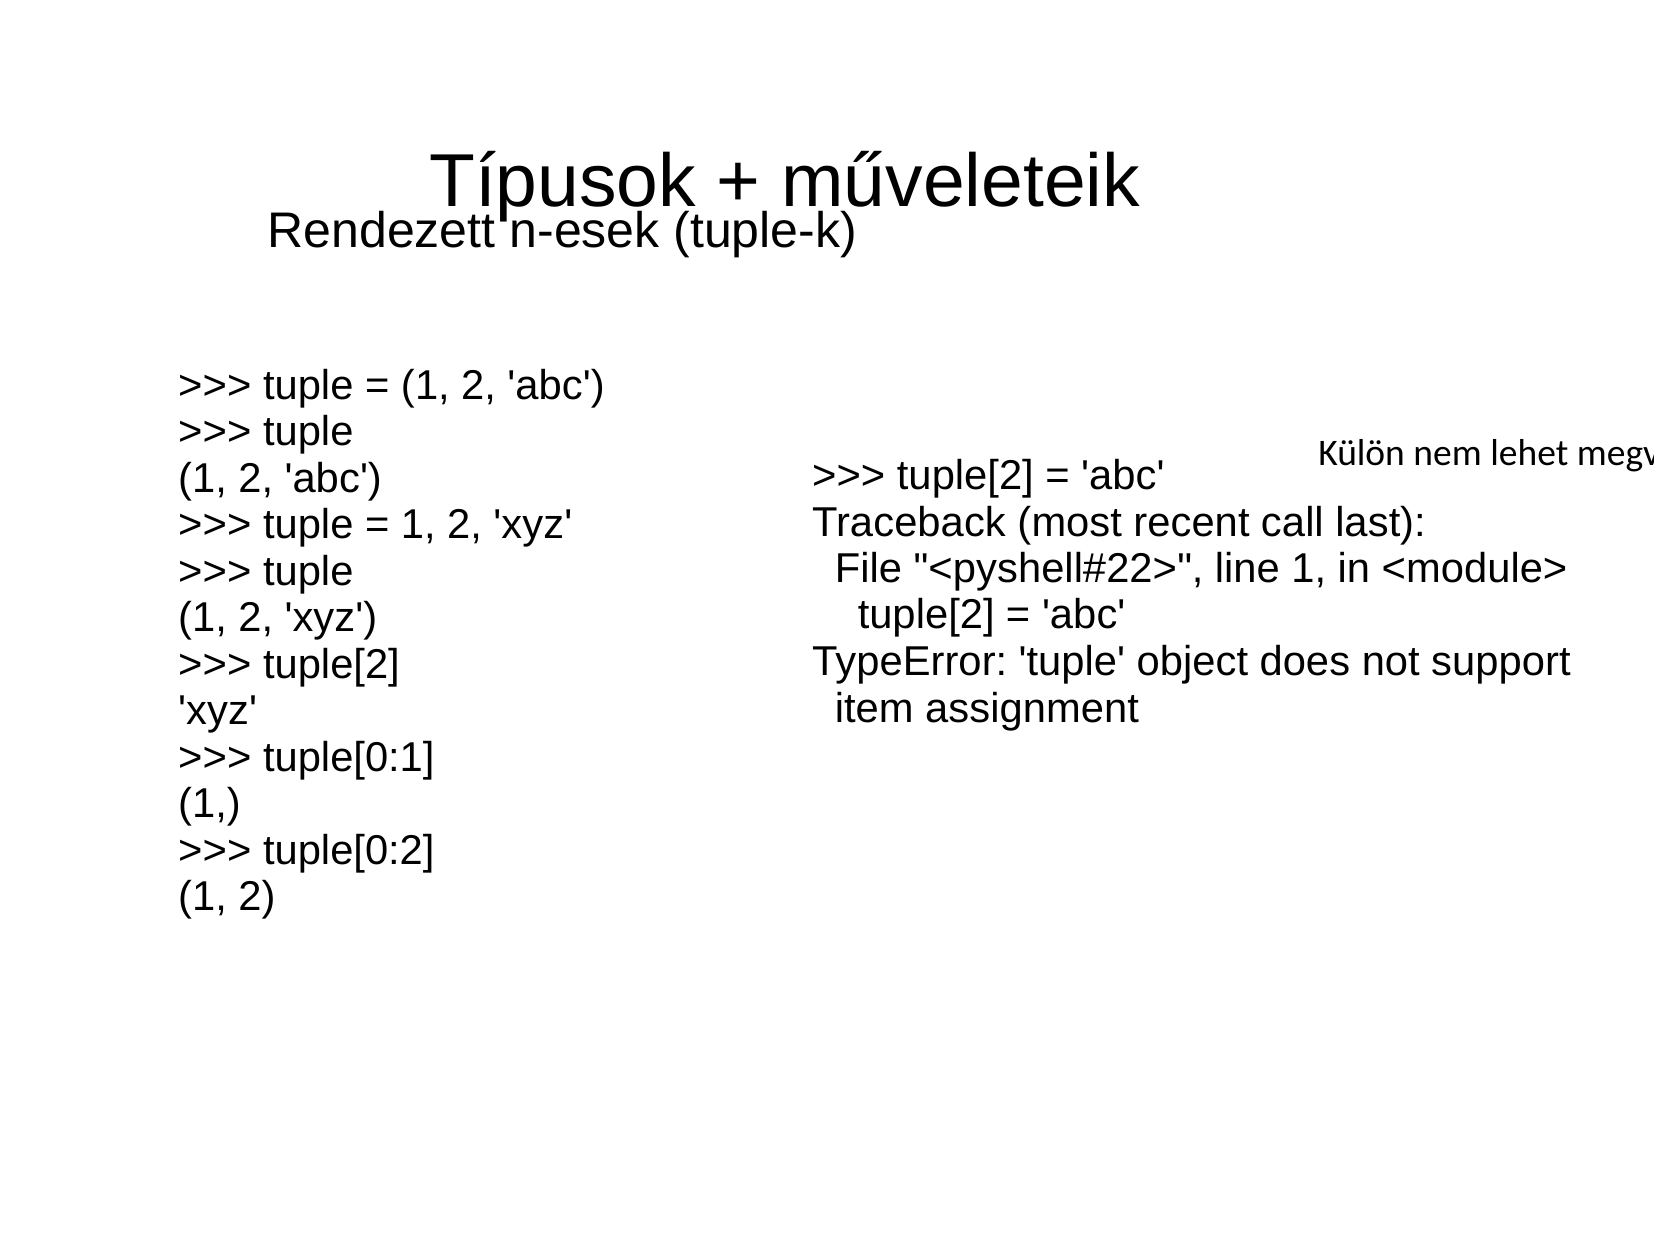

Típusok + műveleteik
Rendezett n-esek (tuple-k)
>>> tuple = (1, 2, 'abc')
>>> tuple
(1, 2, 'abc')
>>> tuple = 1, 2, 'xyz'
>>> tuple
(1, 2, 'xyz')
>>> tuple[2]
'xyz'
>>> tuple[0:1]
(1,)
>>> tuple[0:2]
(1, 2)
Külön nem lehet megváltoztatni az elemeket
>>> tuple[2] = 'abc'
Traceback (most recent call last):
 File "<pyshell#22>", line 1, in <module>
 tuple[2] = 'abc'
TypeError: 'tuple' object does not support
 item assignment